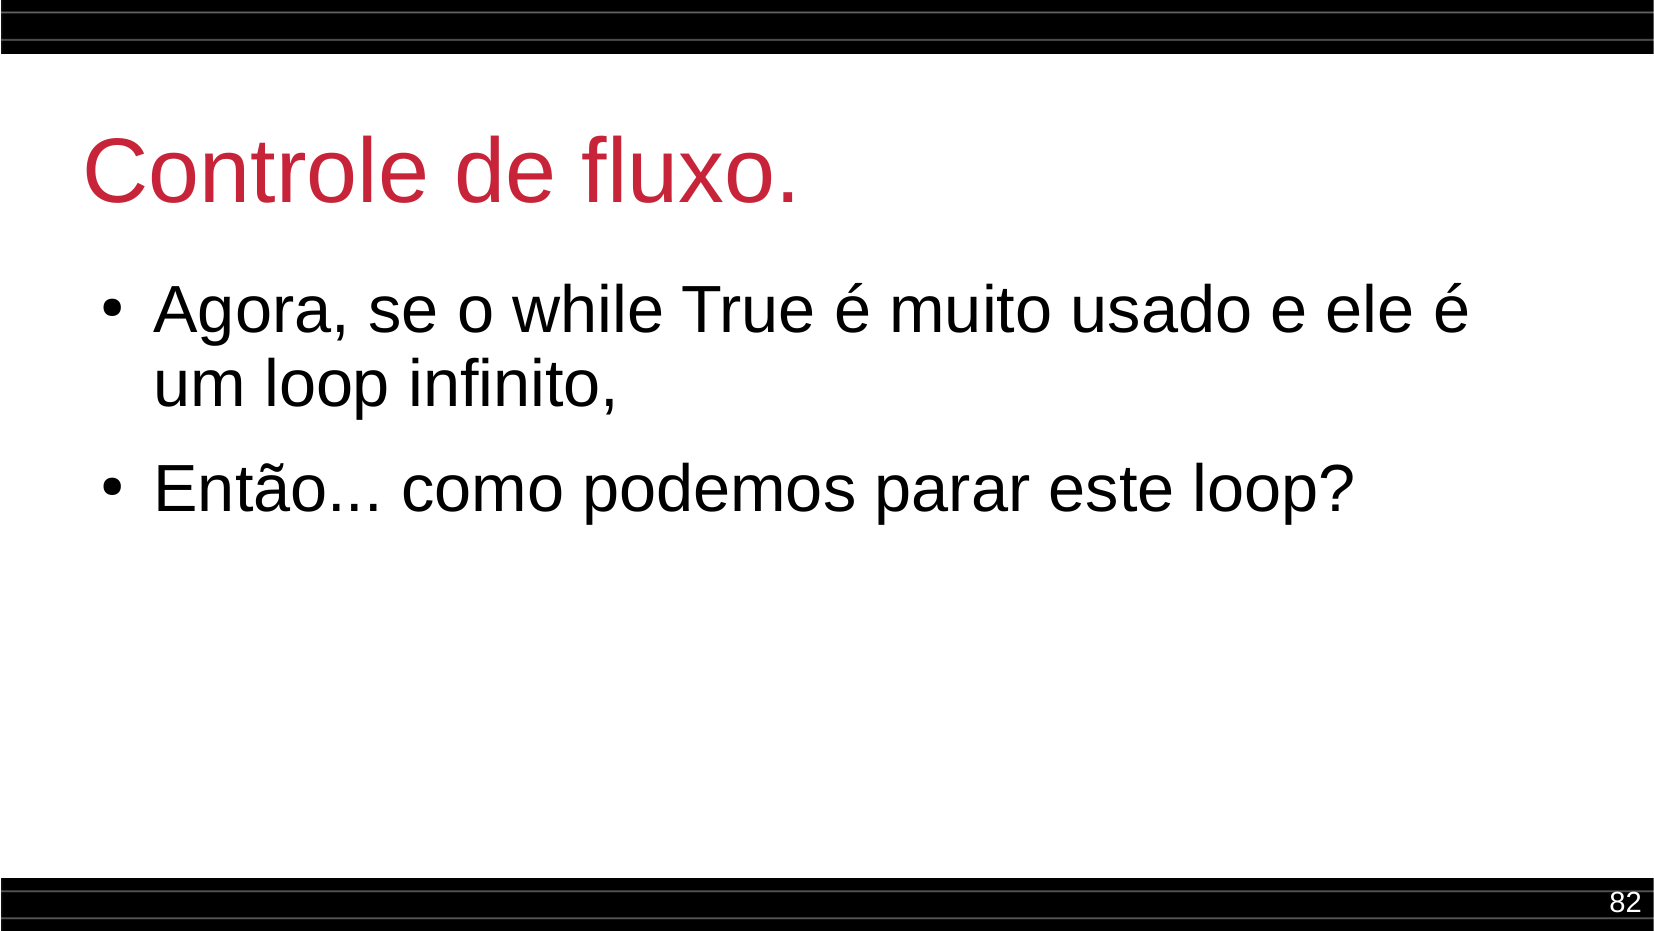

# Controle de fluxo.
Agora, se o while True é muito usado e ele é um loop infinito,
Então... como podemos parar este loop?